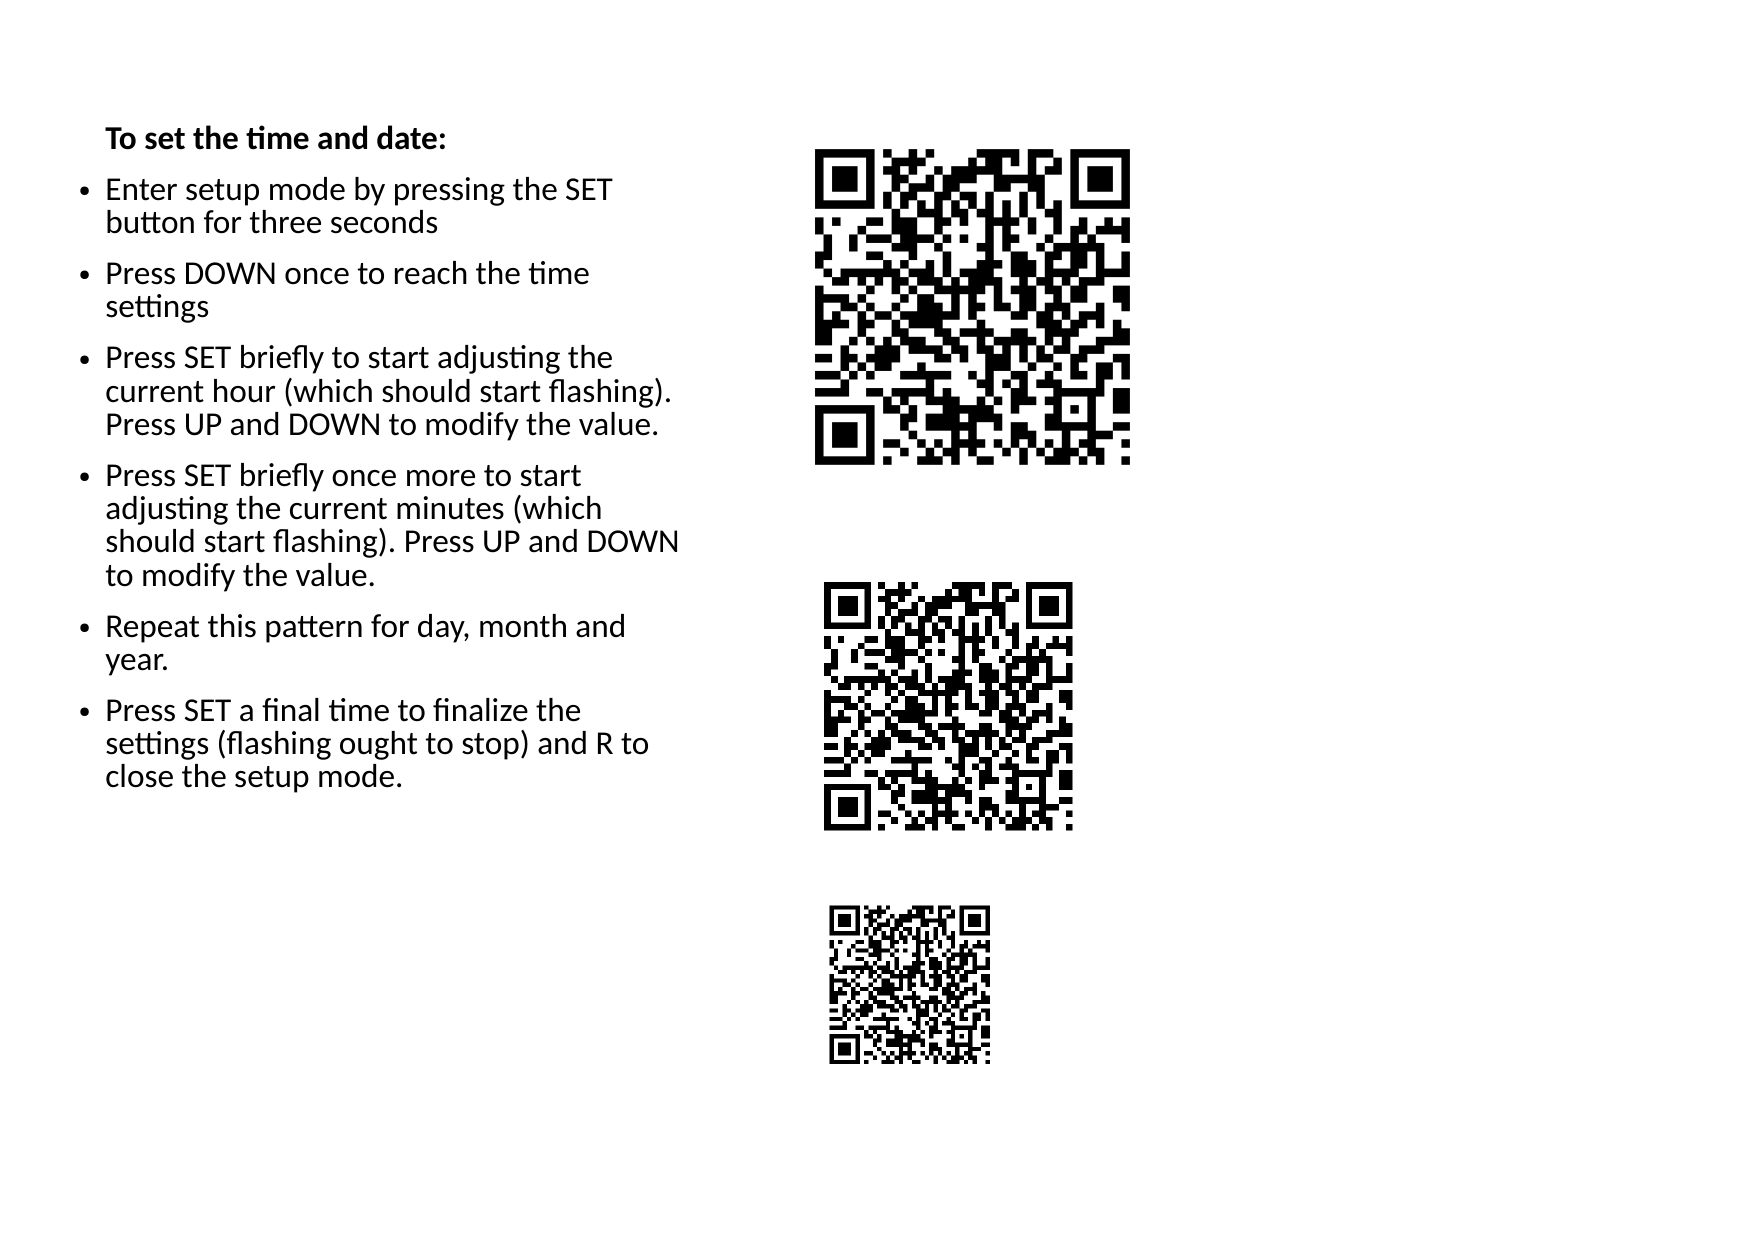

# To set the time and date:
Enter setup mode by pressing the SET button for three seconds
Press DOWN once to reach the time settings
Press SET briefly to start adjusting the current hour (which should start flashing). Press UP and DOWN to modify the value.
Press SET briefly once more to start adjusting the current minutes (which should start flashing). Press UP and DOWN to modify the value.
Repeat this pattern for day, month and year.
Press SET a final time to finalize the settings (flashing ought to stop) and R to close the setup mode.